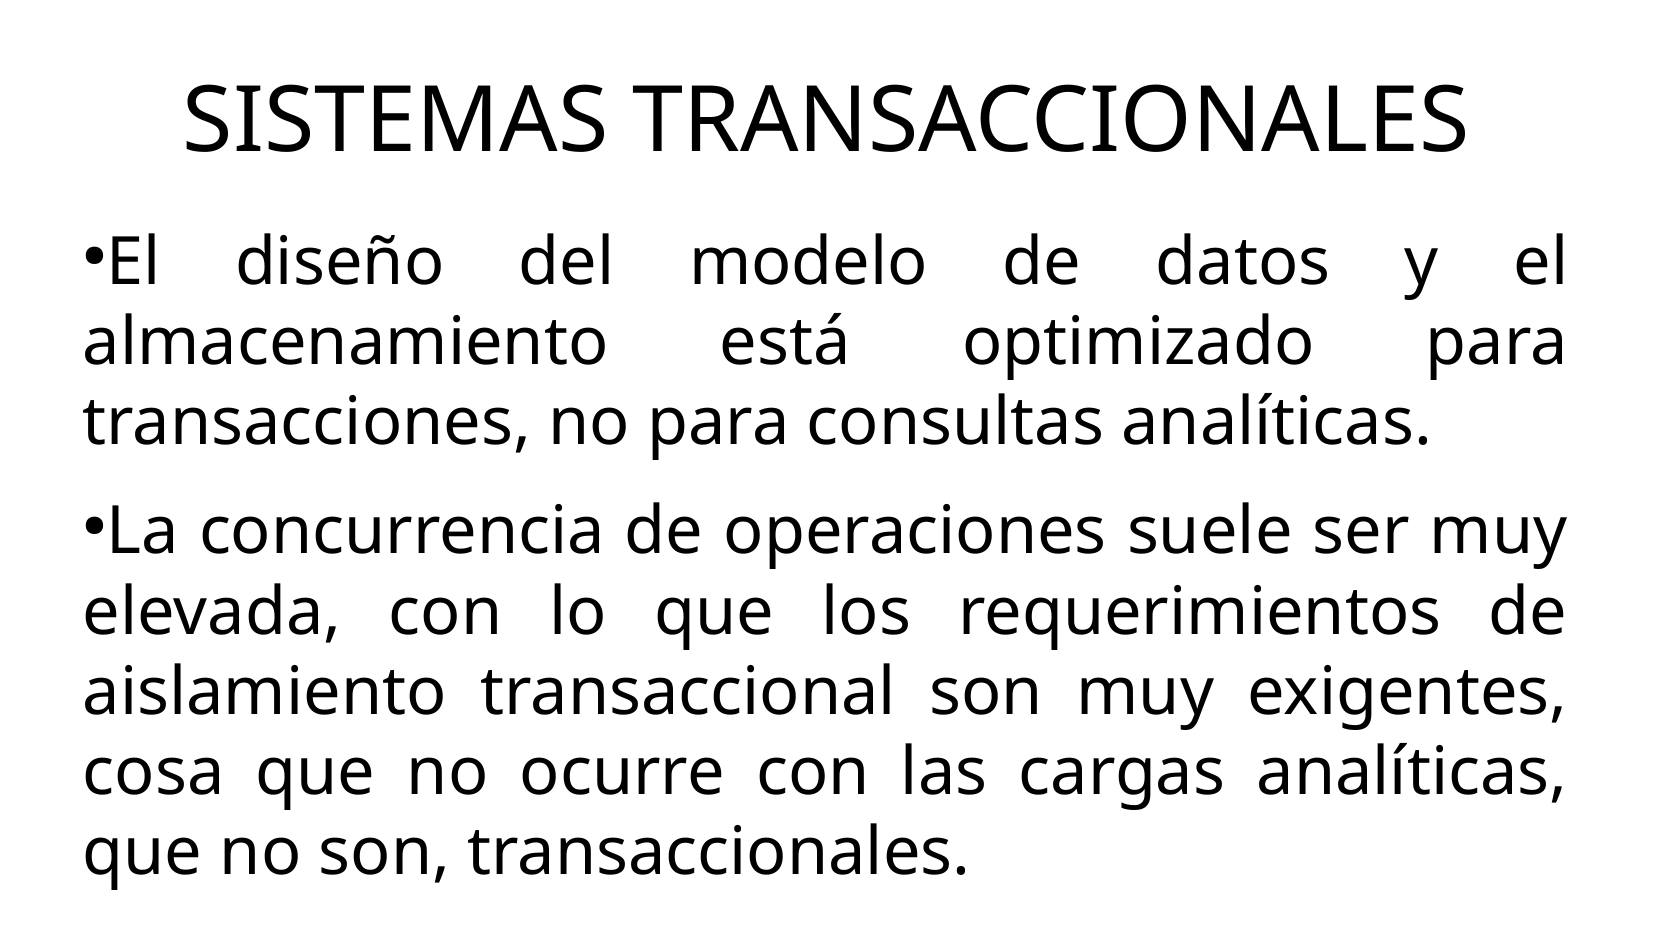

# SISTEMAS TRANSACCIONALES
El diseño del modelo de datos y el almacenamiento está optimizado para transacciones, no para consultas analíticas.
La concurrencia de operaciones suele ser muy elevada, con lo que los requerimientos de aislamiento transaccional son muy exigentes, cosa que no ocurre con las cargas analíticas, que no son, transaccionales.